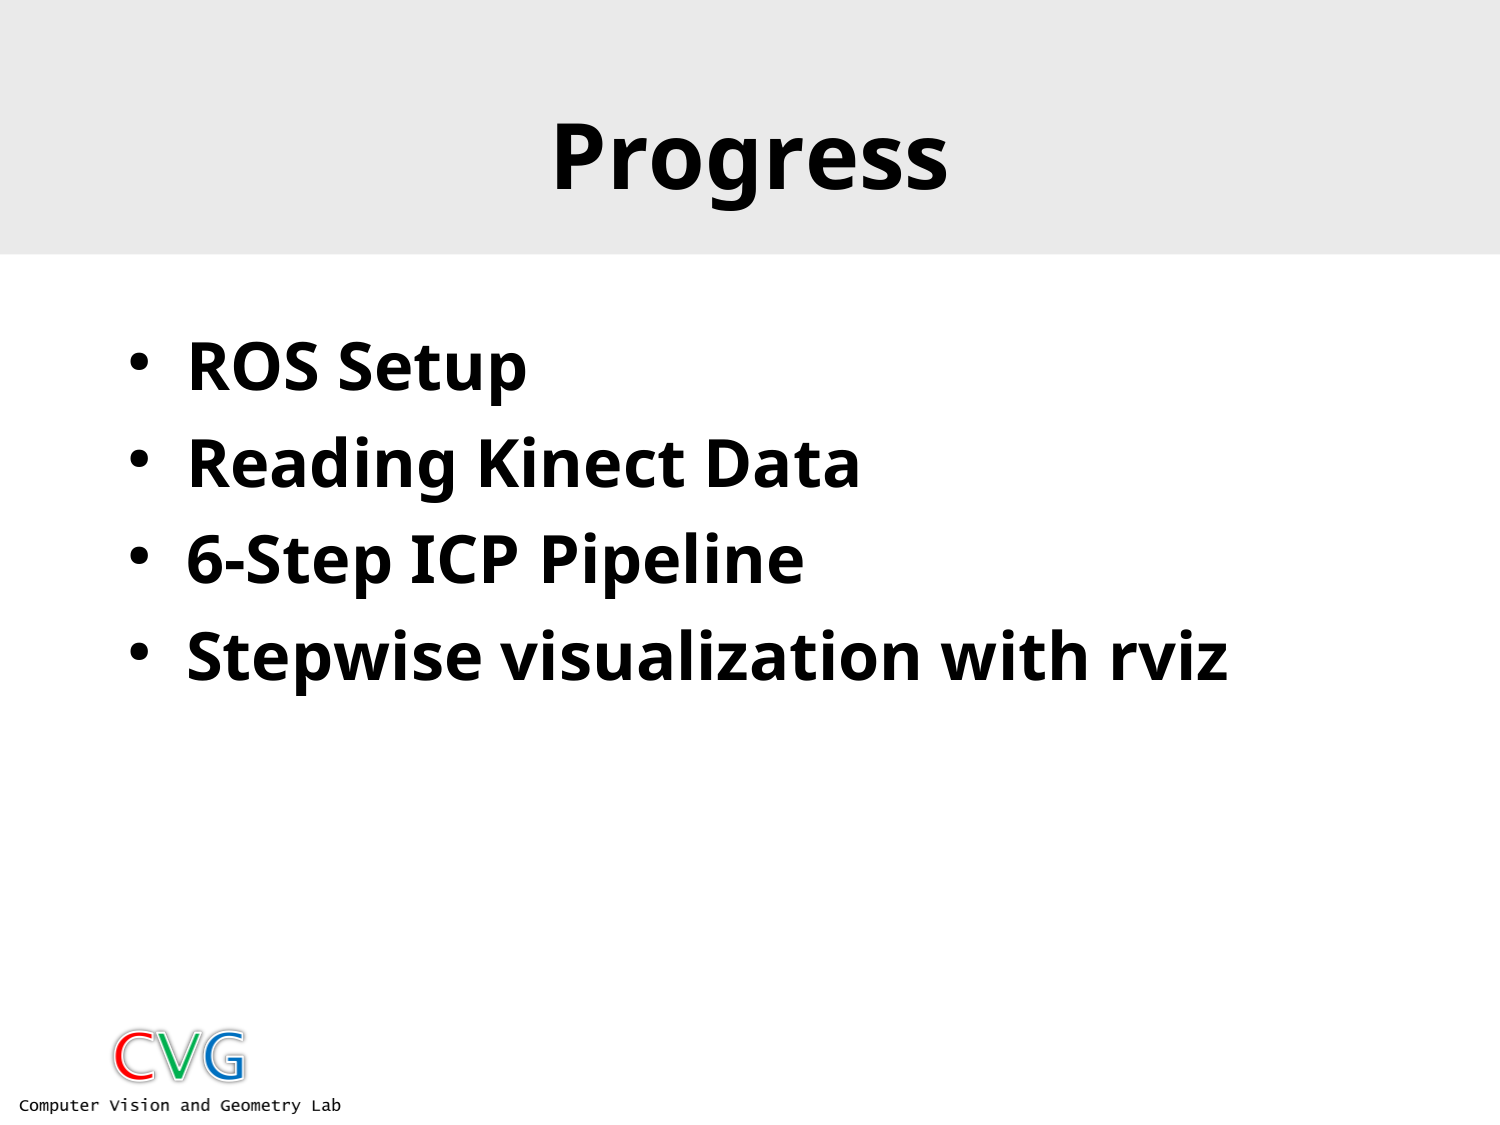

# Progress
ROS Setup
Reading Kinect Data
6-Step ICP Pipeline
Stepwise visualization with rviz